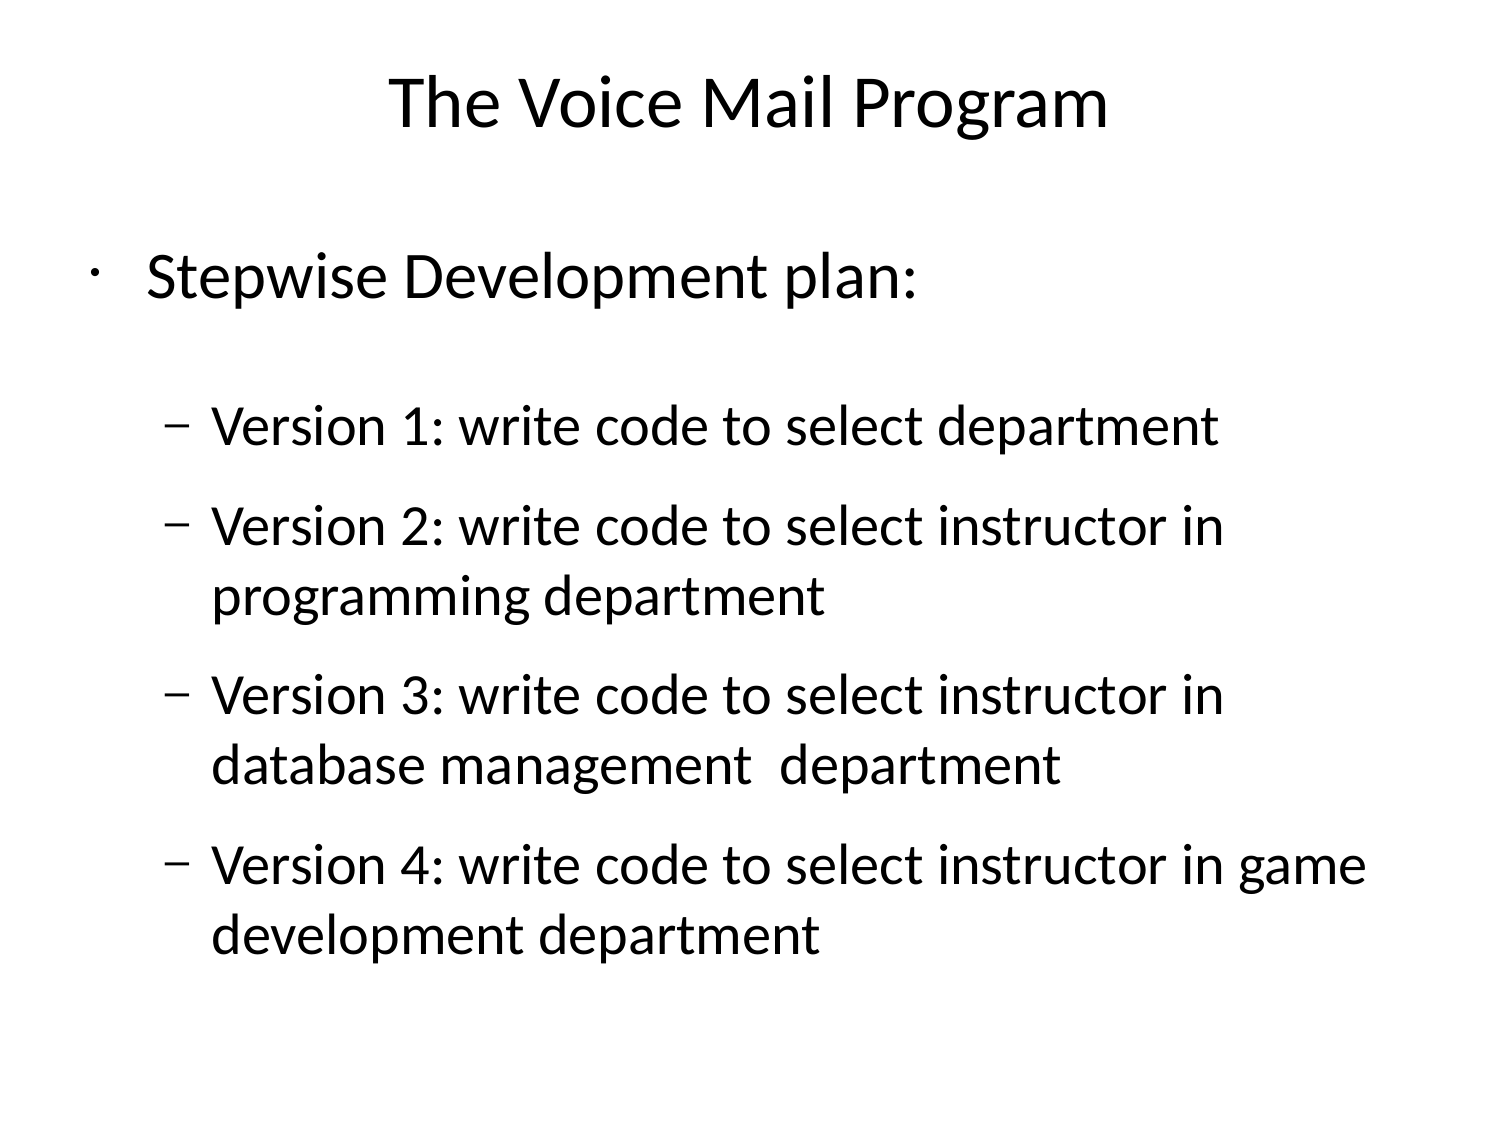

# The Voice Mail Program
Stepwise Development plan:
Version 1: write code to select department
Version 2: write code to select instructor in programming department
Version 3: write code to select instructor in database management department
Version 4: write code to select instructor in game development department